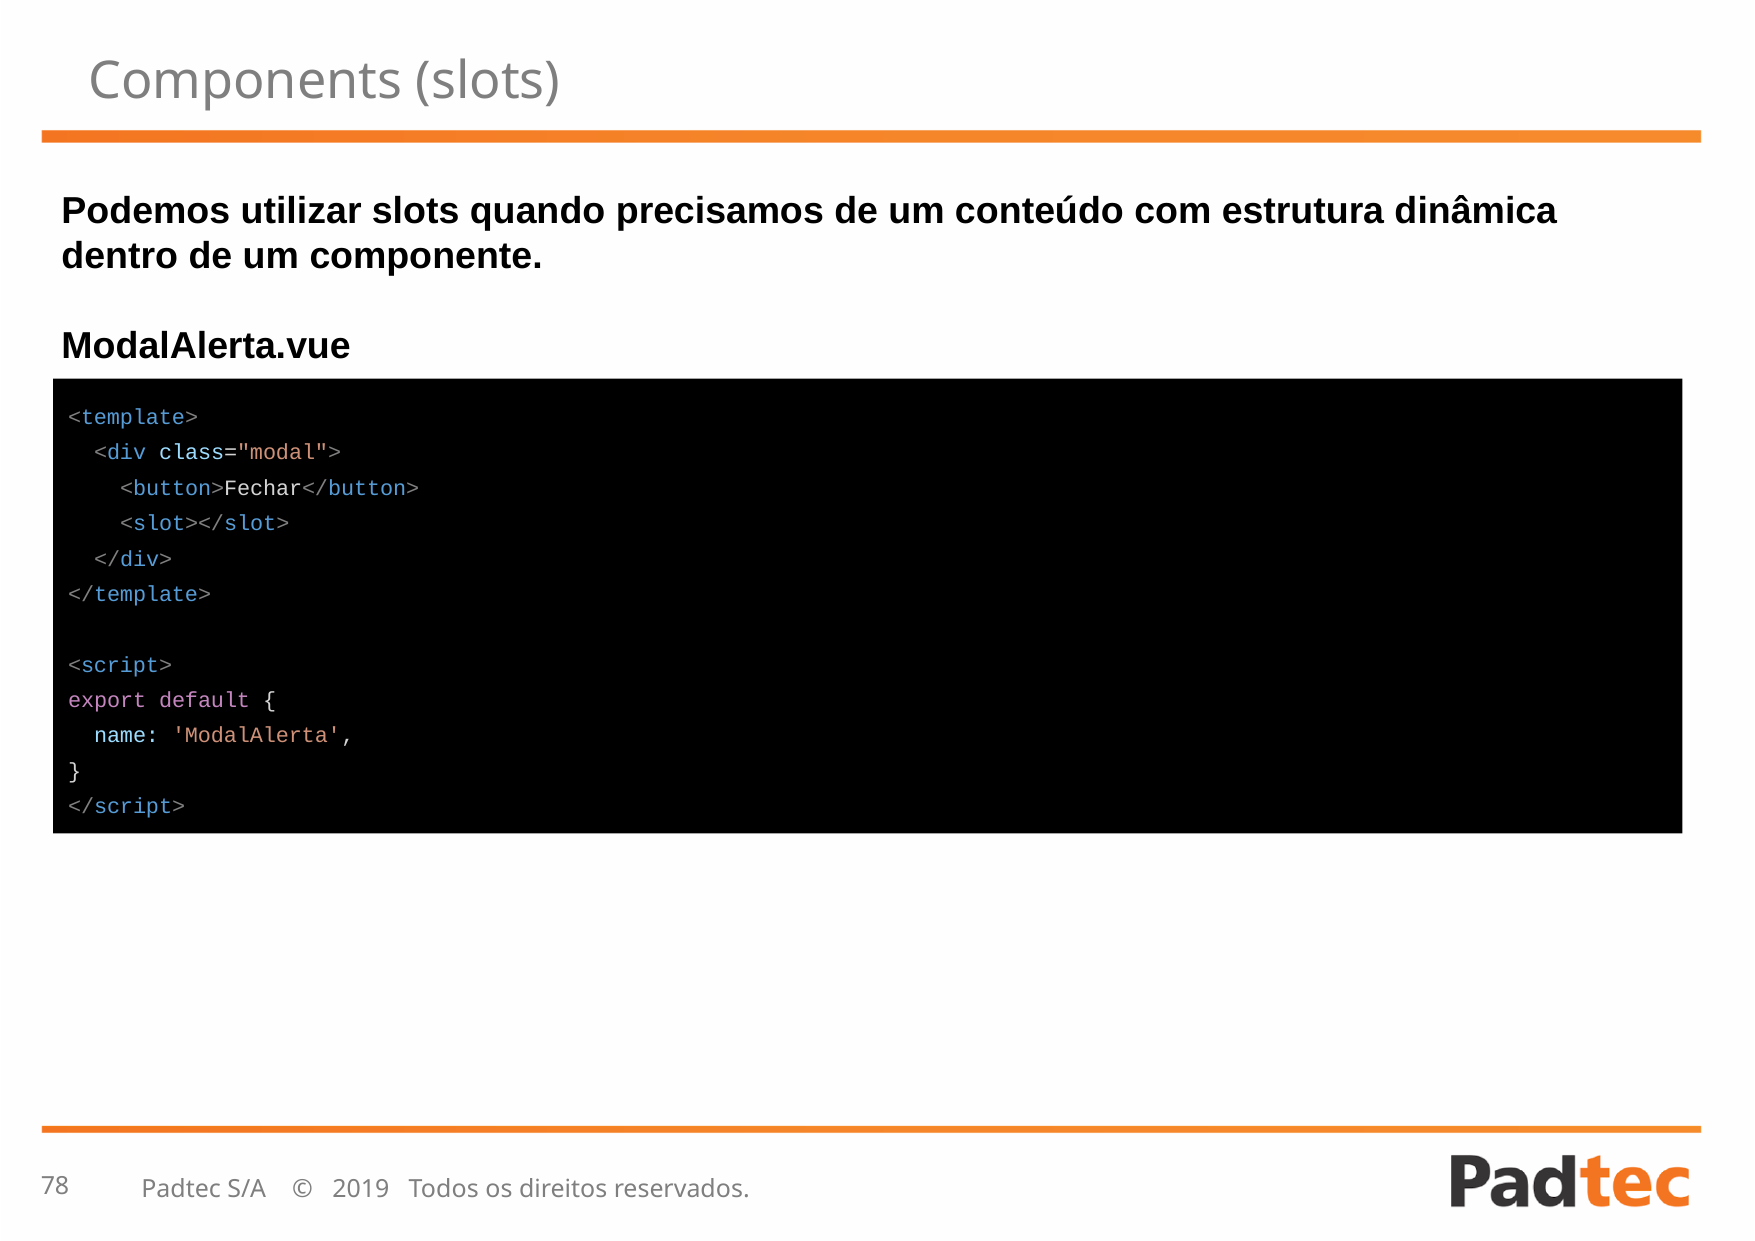

# Components (slots)
Podemos utilizar slots quando precisamos de um conteúdo com estrutura dinâmica dentro de um componente.
ModalAlerta.vue
<template>
 <div class="modal">
 <button>Fechar</button>
 <slot></slot>
 </div>
</template>
<script>
export default {
 name: 'ModalAlerta',
}
</script>